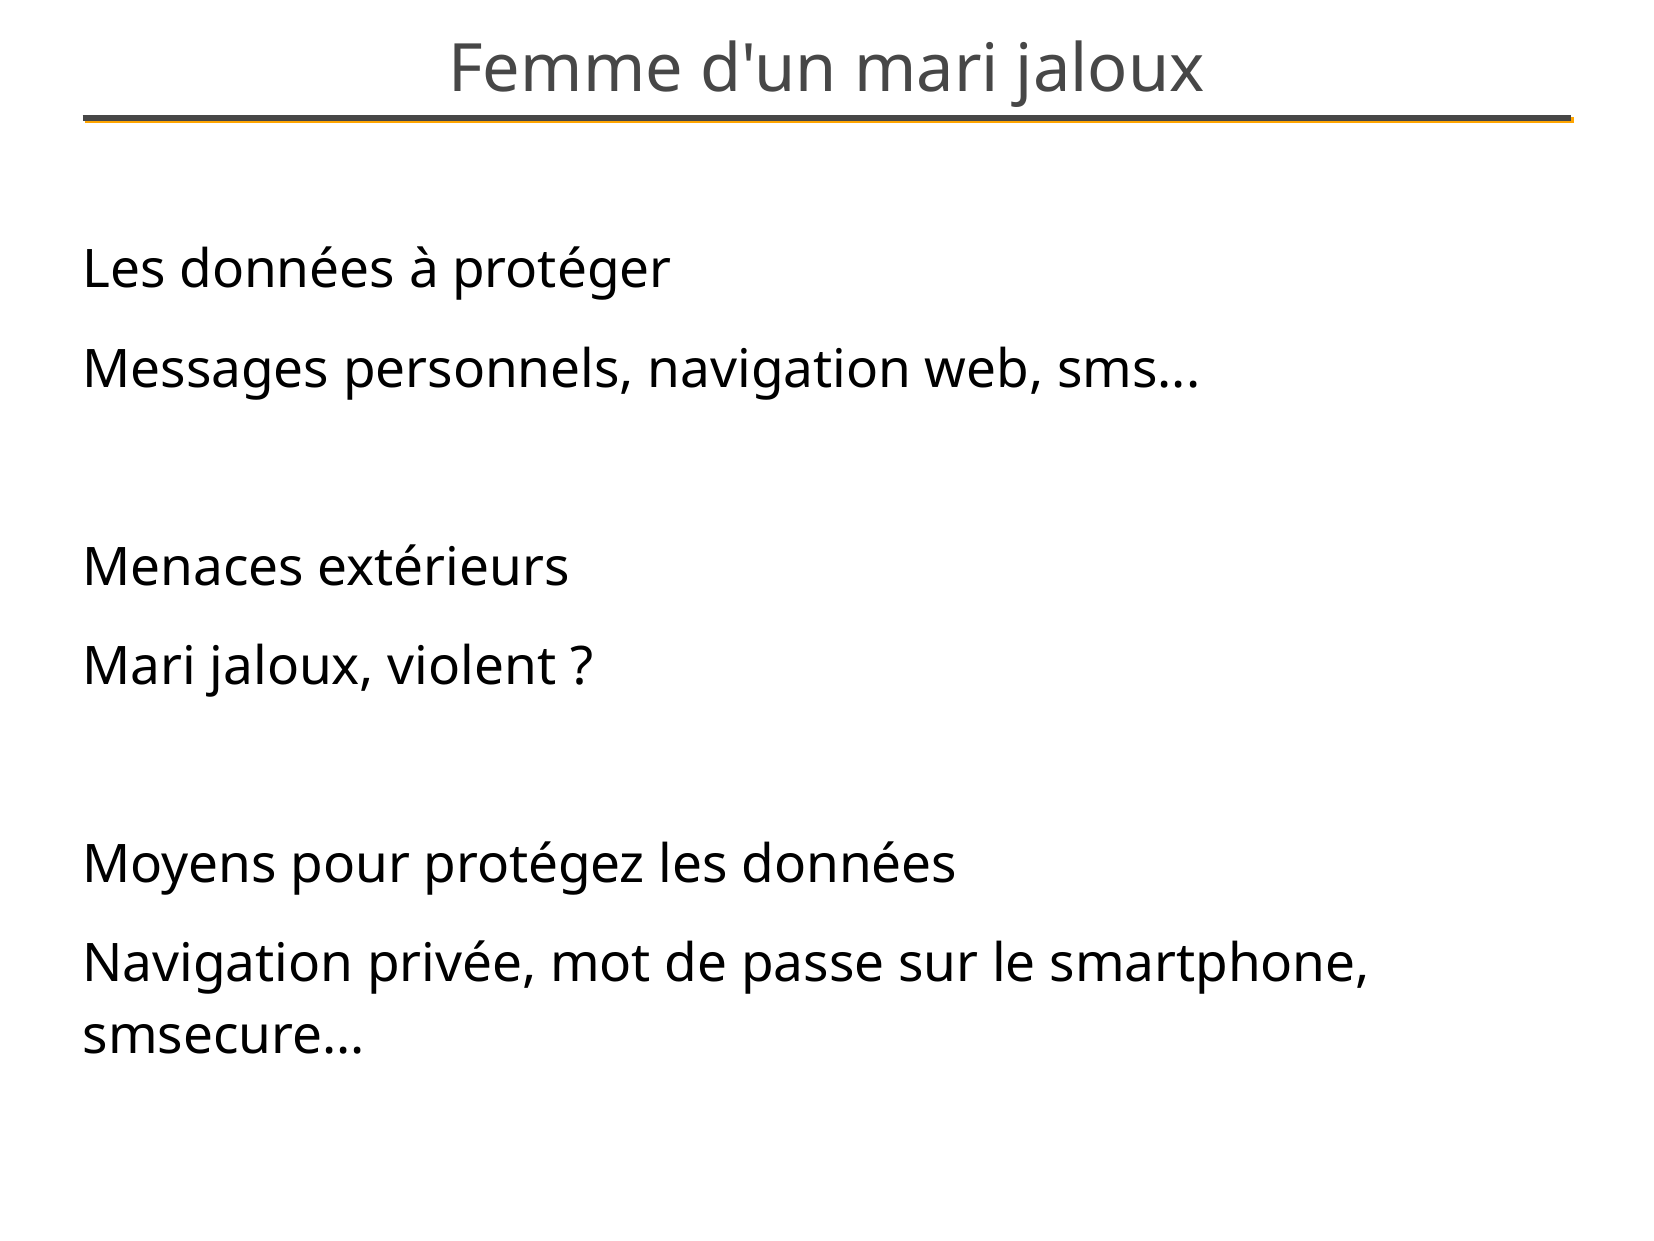

# Femme d'un mari jaloux
Les données à protéger
Messages personnels, navigation web, sms...
Menaces extérieurs
Mari jaloux, violent ?
Moyens pour protégez les données
Navigation privée, mot de passe sur le smartphone, smsecure...